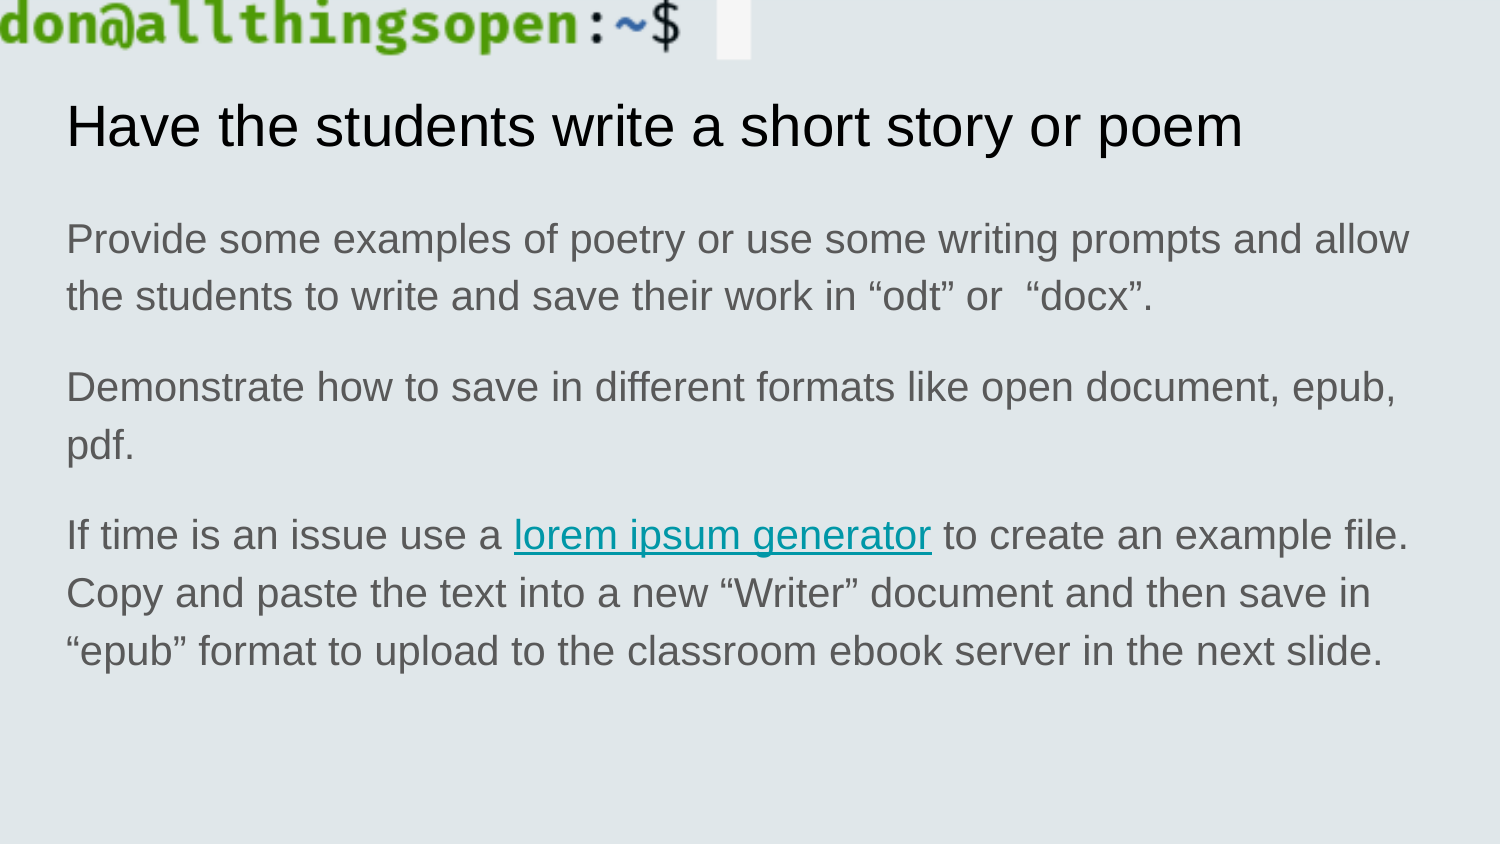

# Have the students write a short story or poem
Provide some examples of poetry or use some writing prompts and allow the students to write and save their work in “odt” or “docx”.
Demonstrate how to save in different formats like open document, epub, pdf.
If time is an issue use a lorem ipsum generator to create an example file. Copy and paste the text into a new “Writer” document and then save in “epub” format to upload to the classroom ebook server in the next slide.